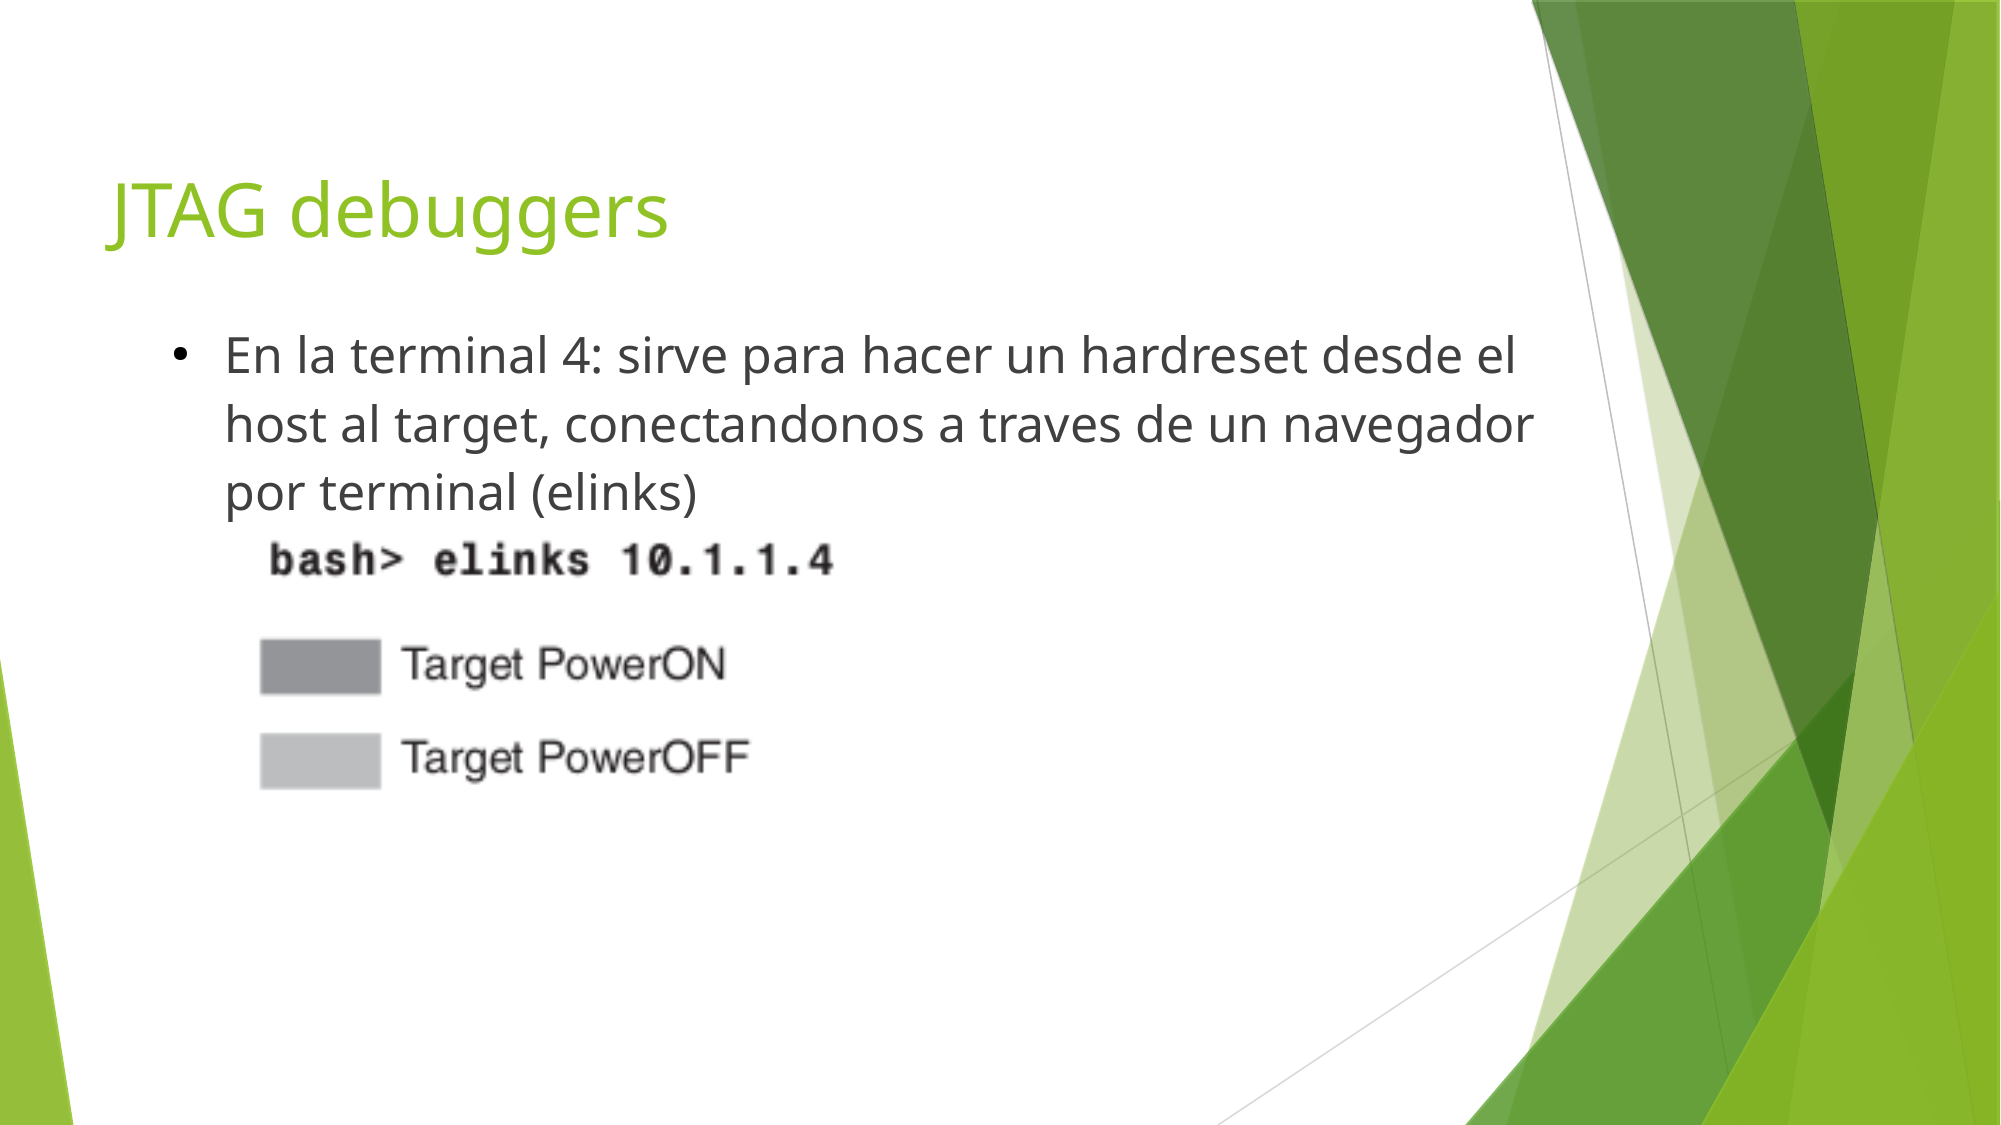

# JTAG debuggers
En la terminal 4: sirve para hacer un hardreset desde el host al target, conectandonos a traves de un navegador por terminal (elinks)